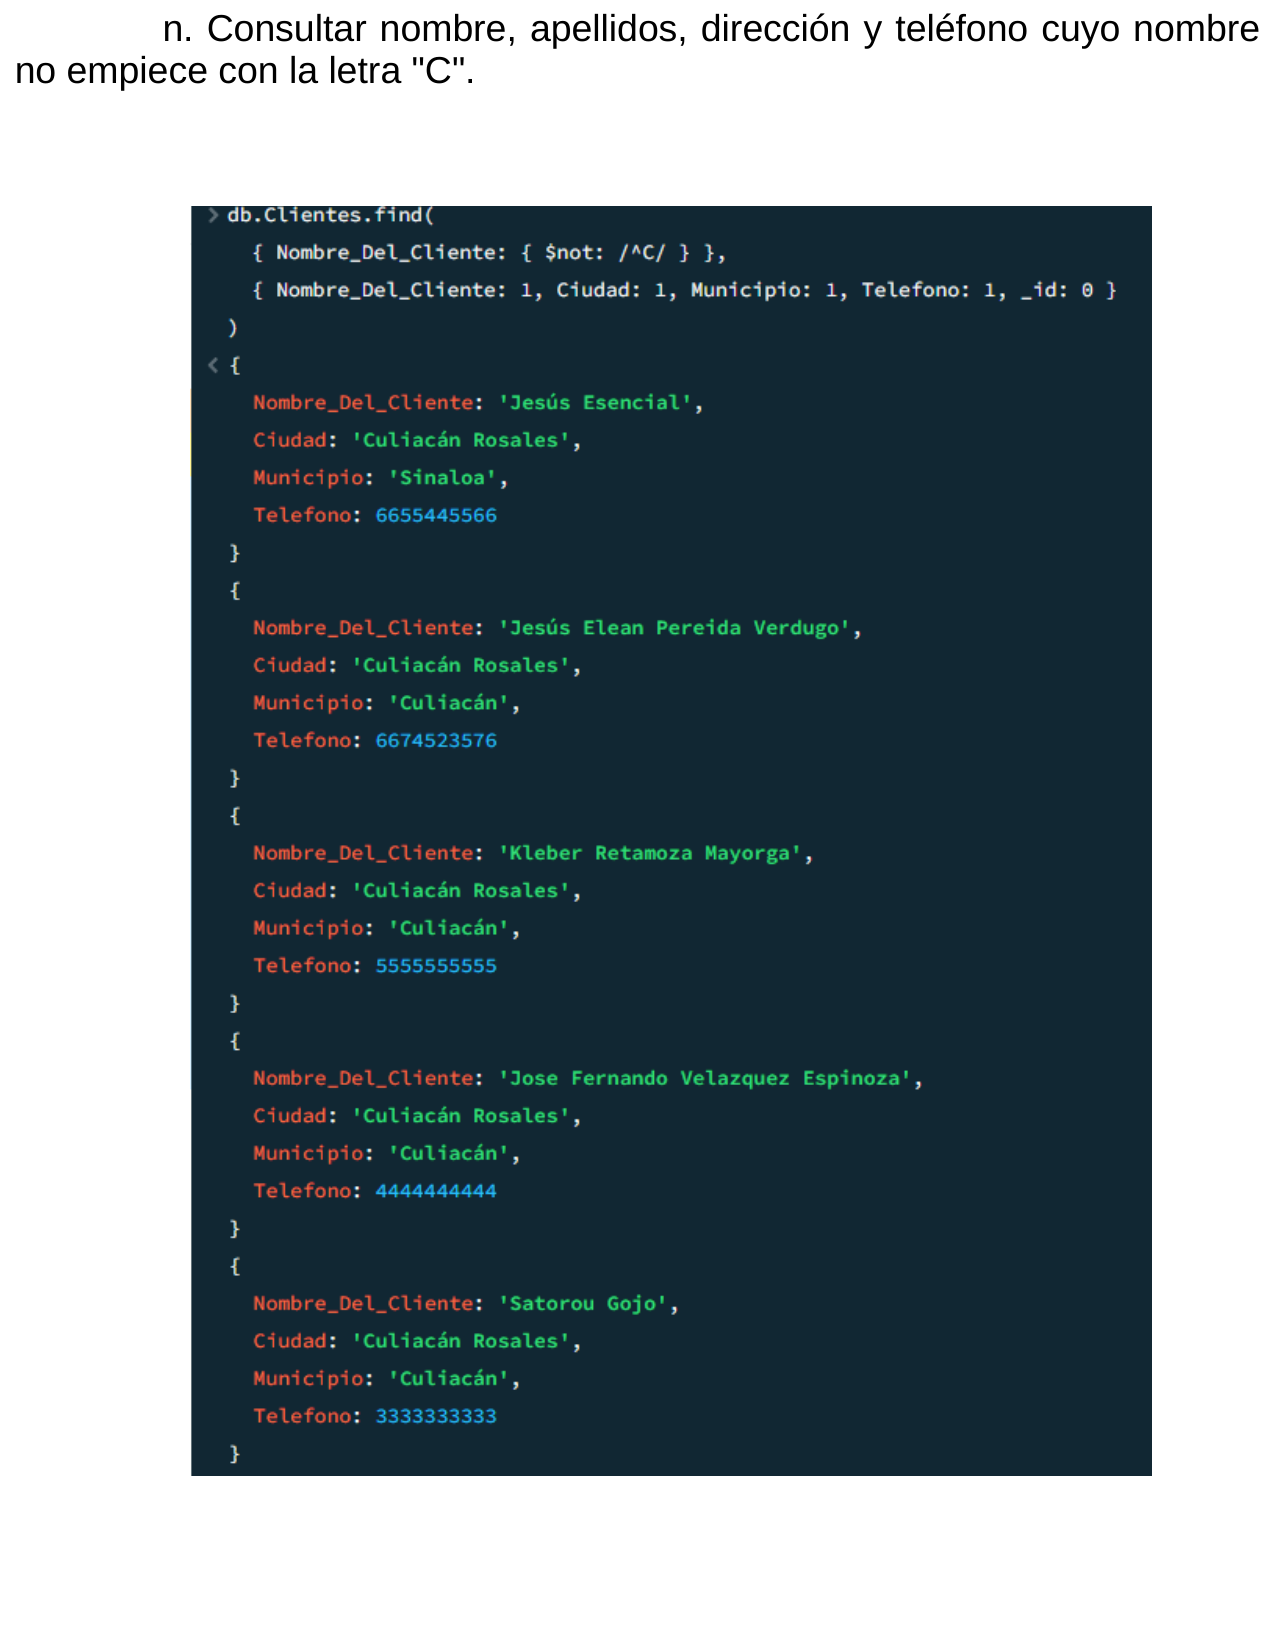

n. Consultar nombre, apellidos, dirección y teléfono cuyo nombre no empiece con la letra "C".